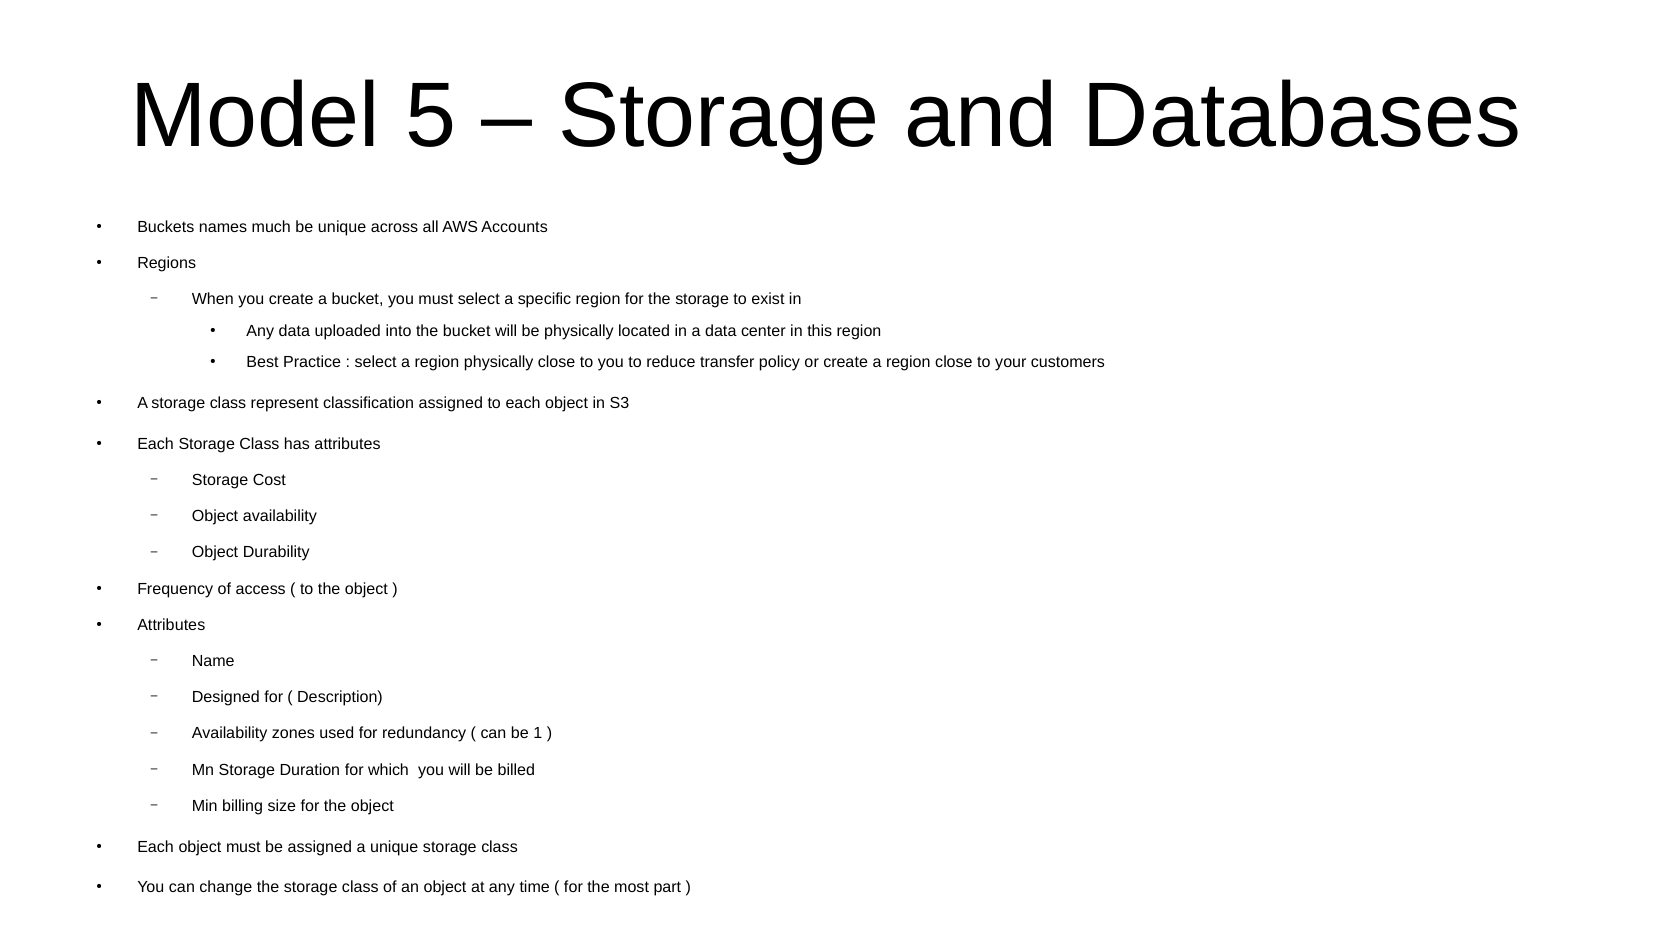

# Model 5 – Storage and Databases
Buckets names much be unique across all AWS Accounts
Regions
When you create a bucket, you must select a specific region for the storage to exist in
Any data uploaded into the bucket will be physically located in a data center in this region
Best Practice : select a region physically close to you to reduce transfer policy or create a region close to your customers
A storage class represent classification assigned to each object in S3
Each Storage Class has attributes
Storage Cost
Object availability
Object Durability
Frequency of access ( to the object )
Attributes
Name
Designed for ( Description)
Availability zones used for redundancy ( can be 1 )
Mn Storage Duration for which you will be billed
Min billing size for the object
Each object must be assigned a unique storage class
You can change the storage class of an object at any time ( for the most part )